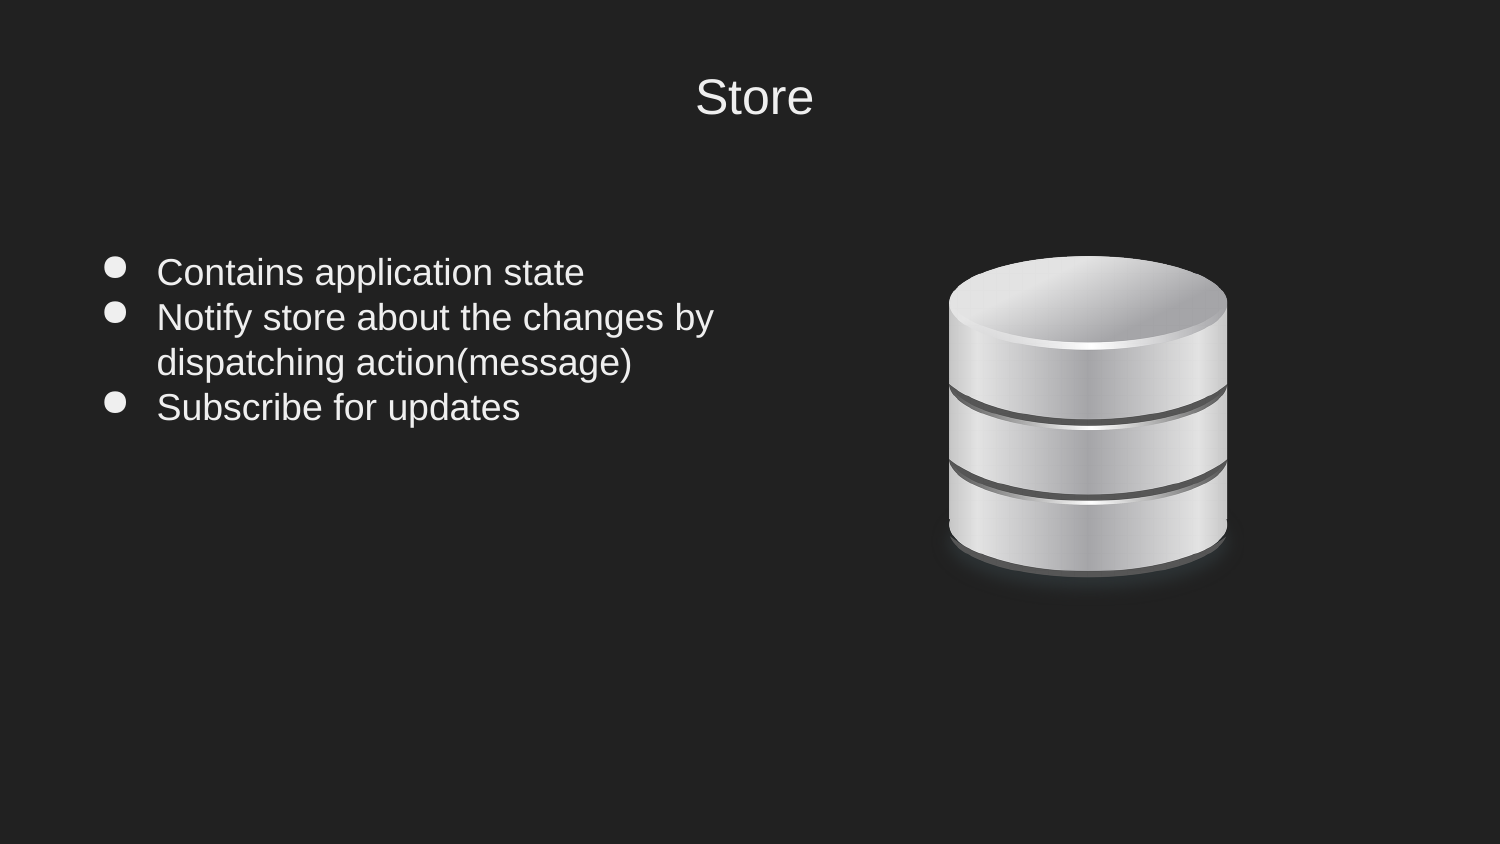

Store
Contains application state
Notify store about the changes by dispatching action(message)
Subscribe for updates